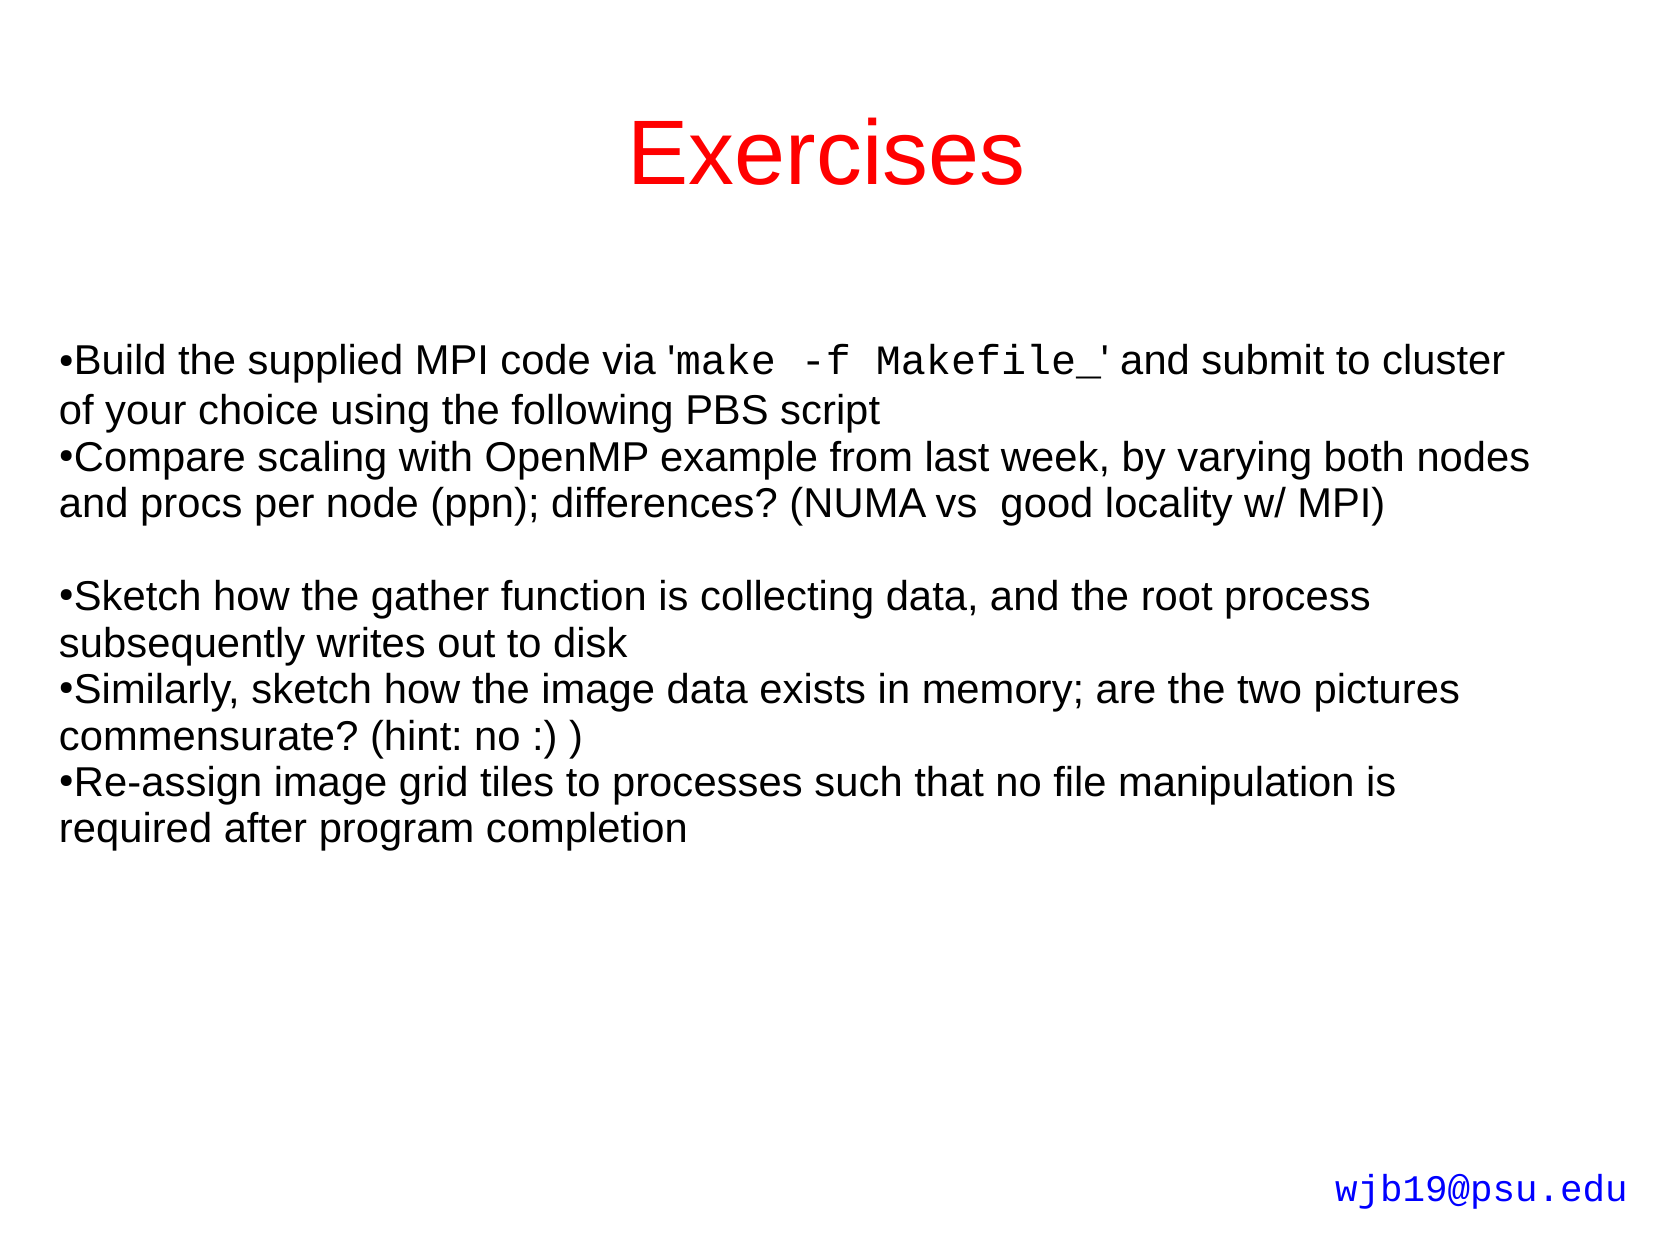

# Exercises
Build the supplied MPI code via 'make -f Makefile_' and submit to cluster of your choice using the following PBS script
Compare scaling with OpenMP example from last week, by varying both nodes and procs per node (ppn); differences? (NUMA vs good locality w/ MPI)
Sketch how the gather function is collecting data, and the root process subsequently writes out to disk
Similarly, sketch how the image data exists in memory; are the two pictures commensurate? (hint: no :) )
Re-assign image grid tiles to processes such that no file manipulation is required after program completion
wjb19@psu.edu